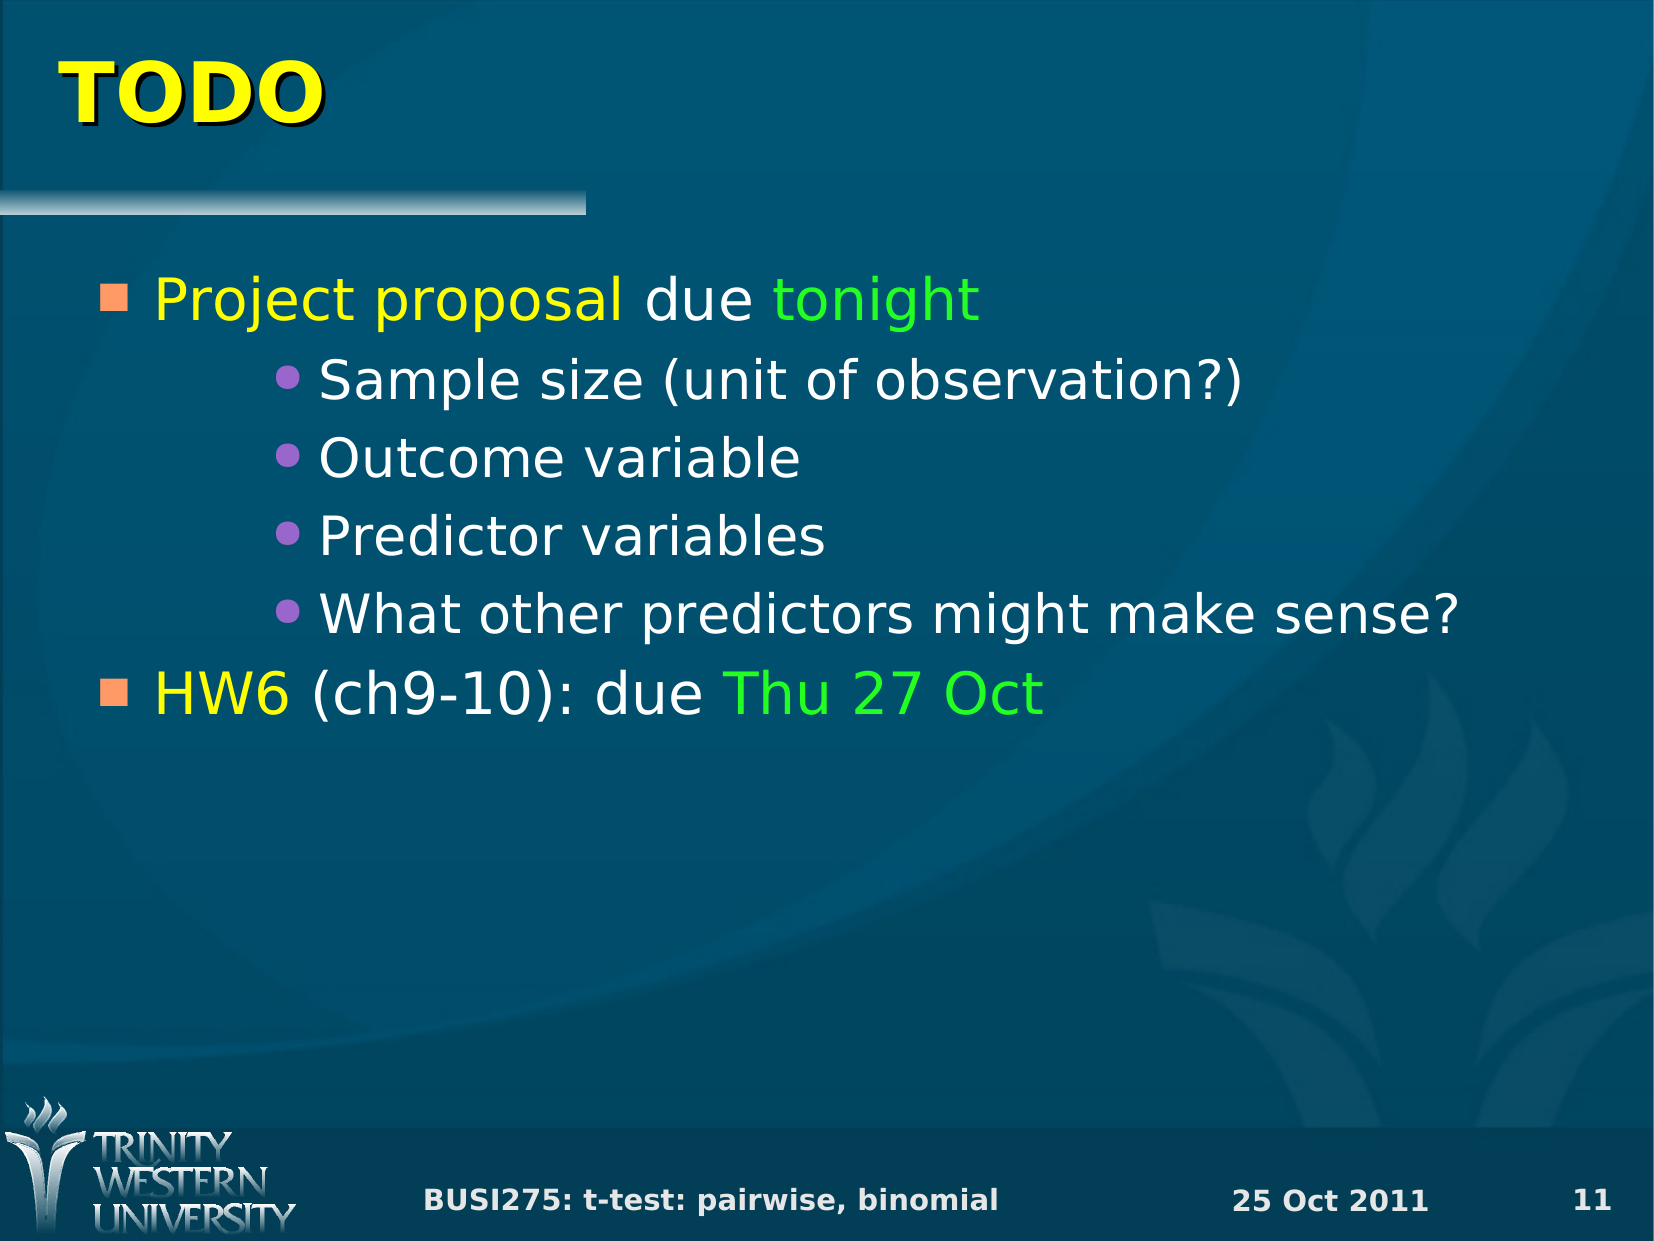

# TODO
Project proposal due tonight
Sample size (unit of observation?)
Outcome variable
Predictor variables
What other predictors might make sense?
HW6 (ch9-10): due Thu 27 Oct
BUSI275: t-test: pairwise, binomial
25 Oct 2011
11